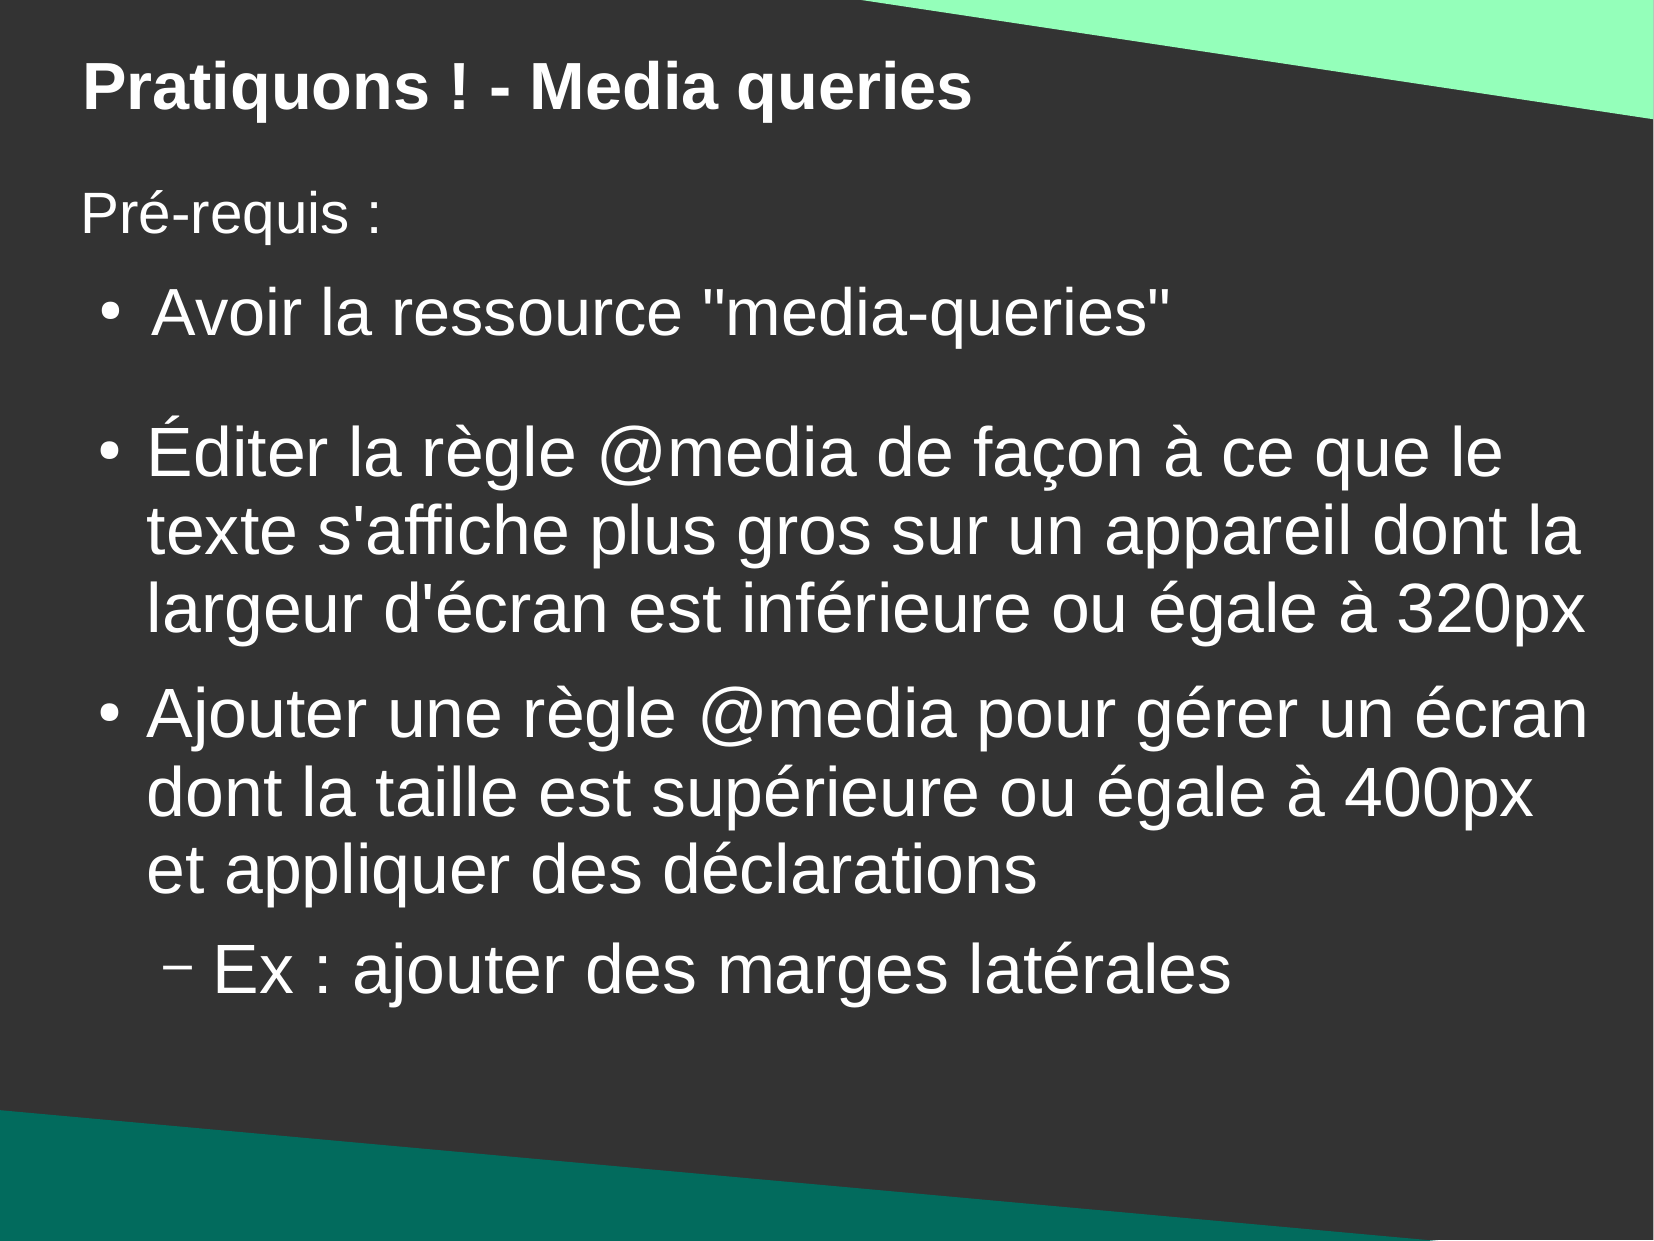

# Pratiquons ! - Media queries
Pré-requis :
Avoir la ressource "media-queries"
Éditer la règle @media de façon à ce que le texte s'affiche plus gros sur un appareil dont la largeur d'écran est inférieure ou égale à 320px
Ajouter une règle @media pour gérer un écran dont la taille est supérieure ou égale à 400px et appliquer des déclarations
Ex : ajouter des marges latérales